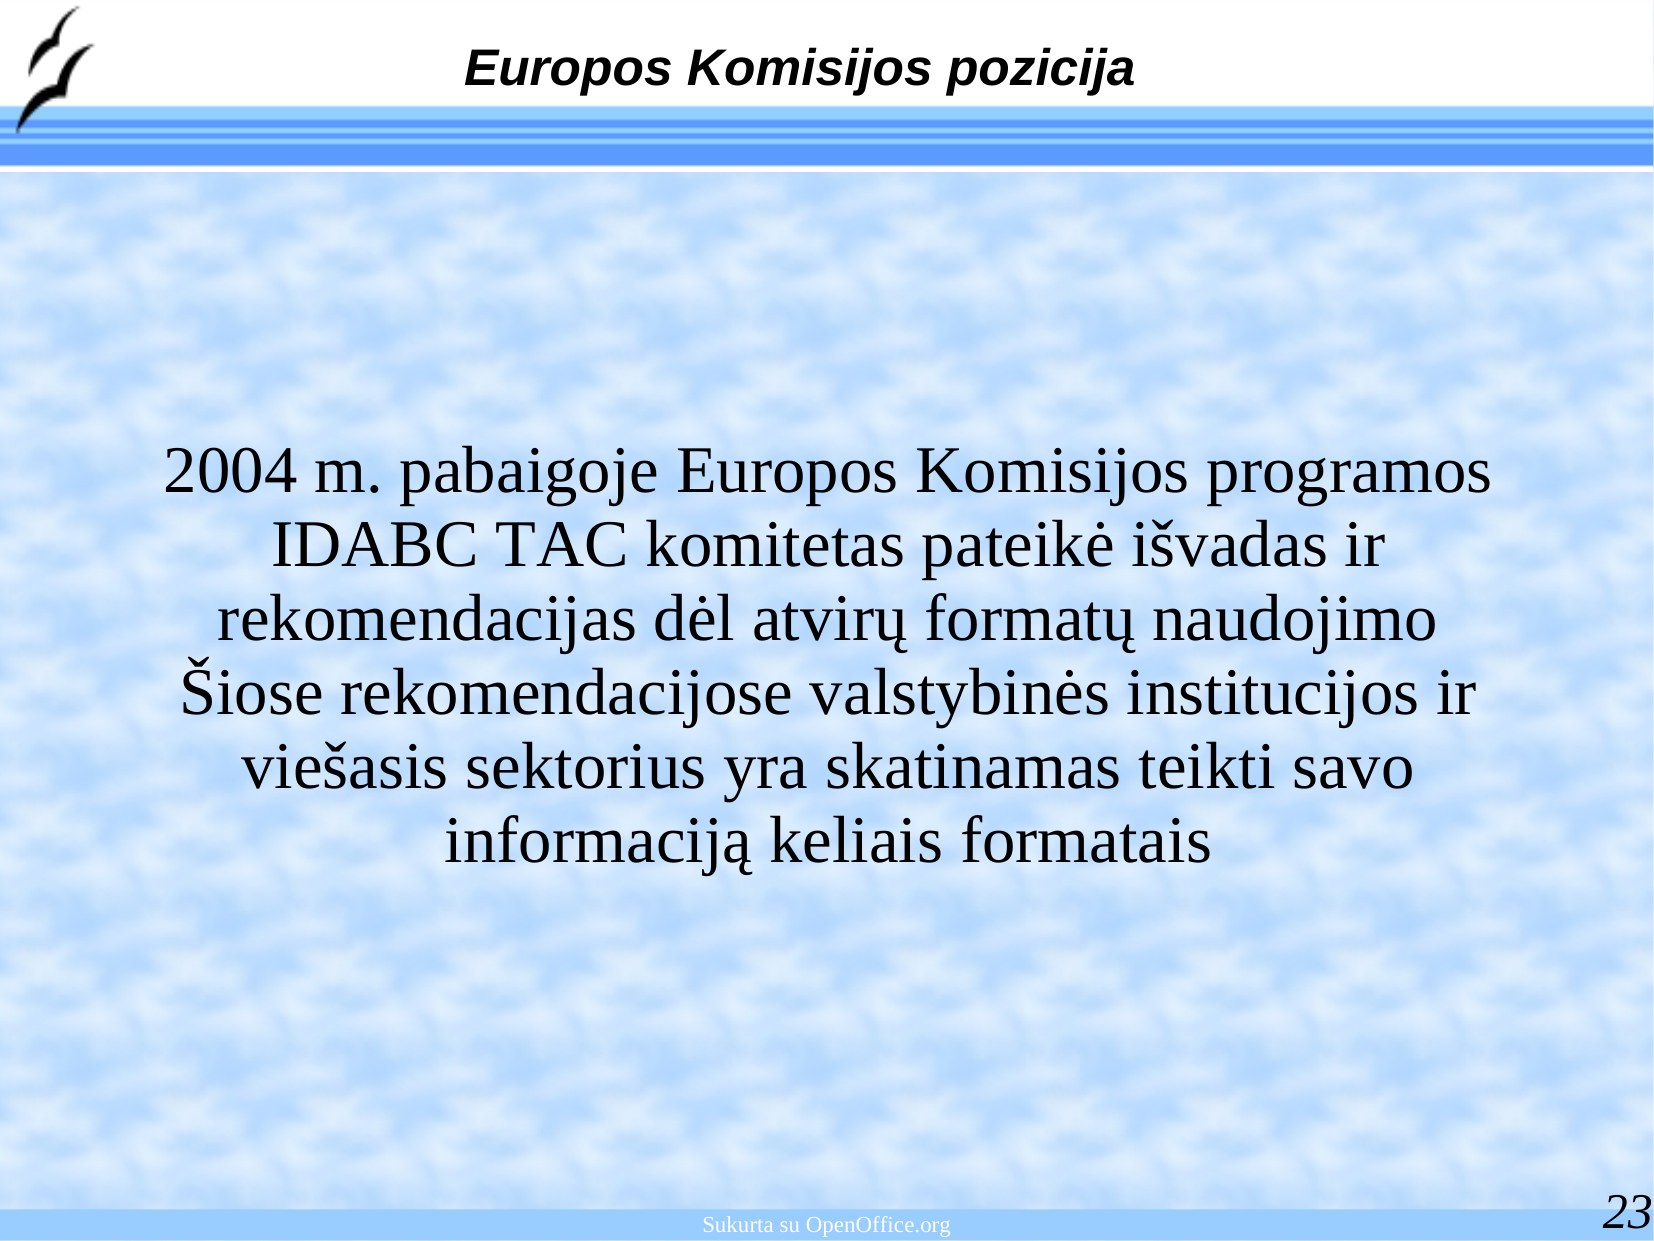

Europos Komisijos pozicija
# 2004 m. pabaigoje Europos Komisijos programos IDABC TAC komitetas pateikė išvadas ir rekomendacijas dėl atvirų formatų naudojimo
Šiose rekomendacijose valstybinės institucijos ir viešasis sektorius yra skatinamas teikti savo informaciją keliais formatais